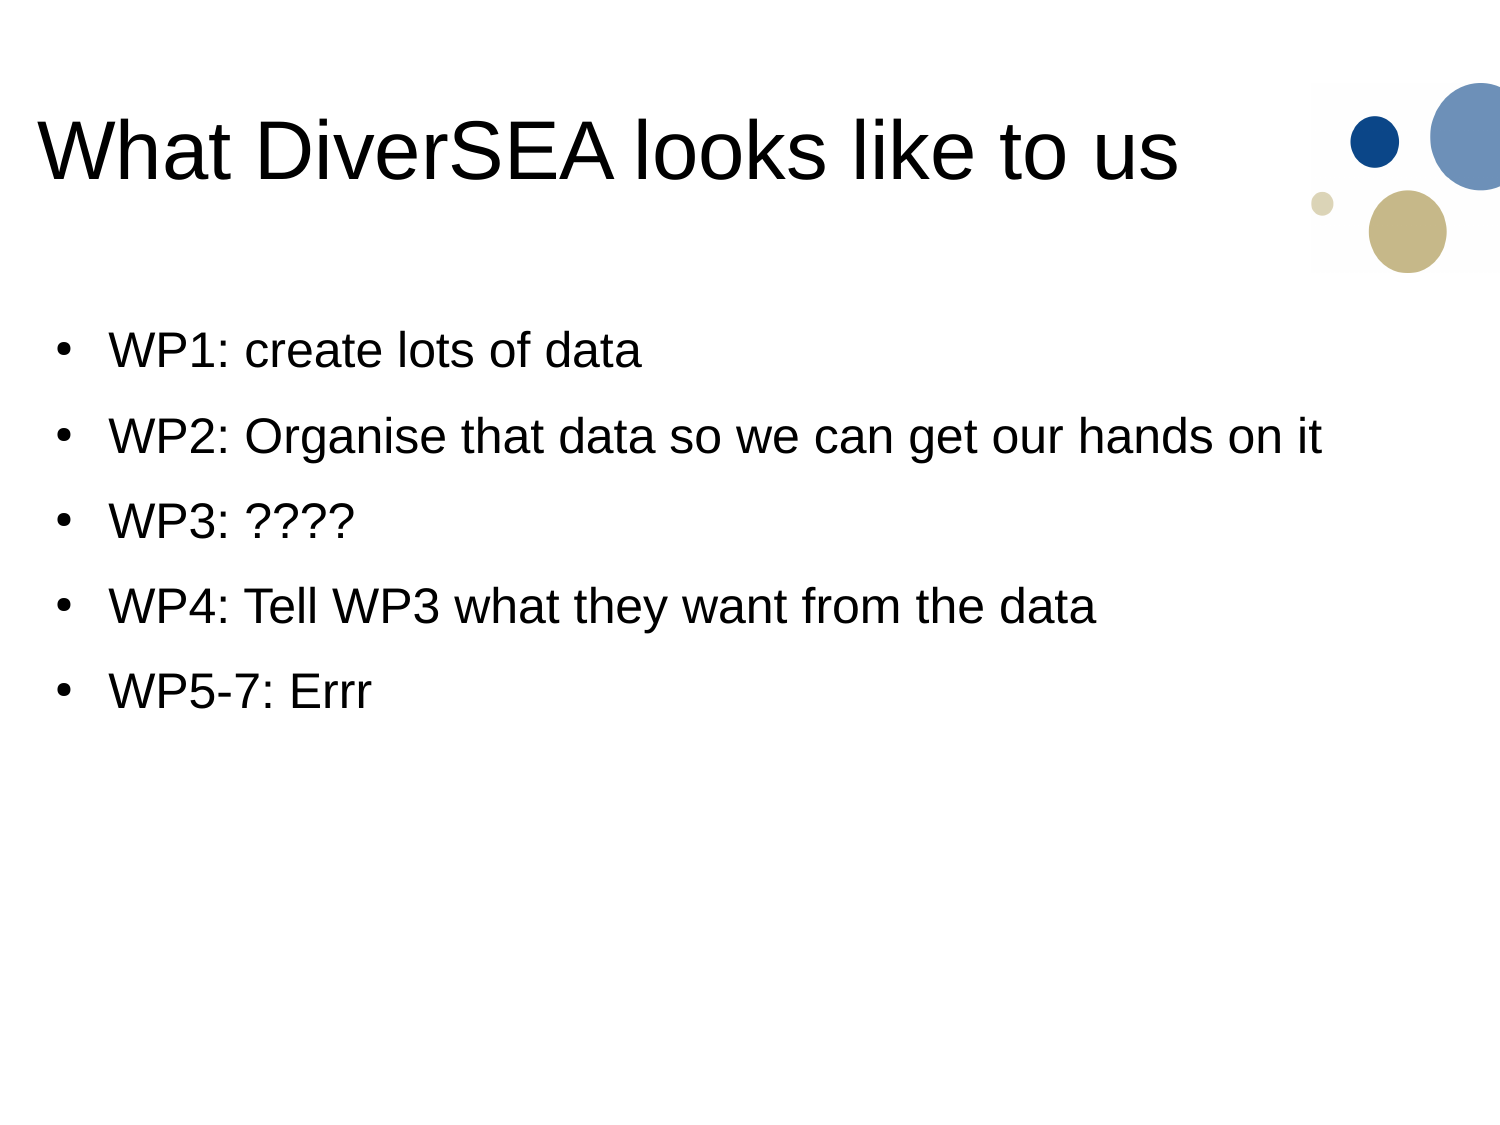

# What DiverSEA looks like to us
WP1: create lots of data
WP2: Organise that data so we can get our hands on it
WP3: ????
WP4: Tell WP3 what they want from the data
WP5-7: Errr